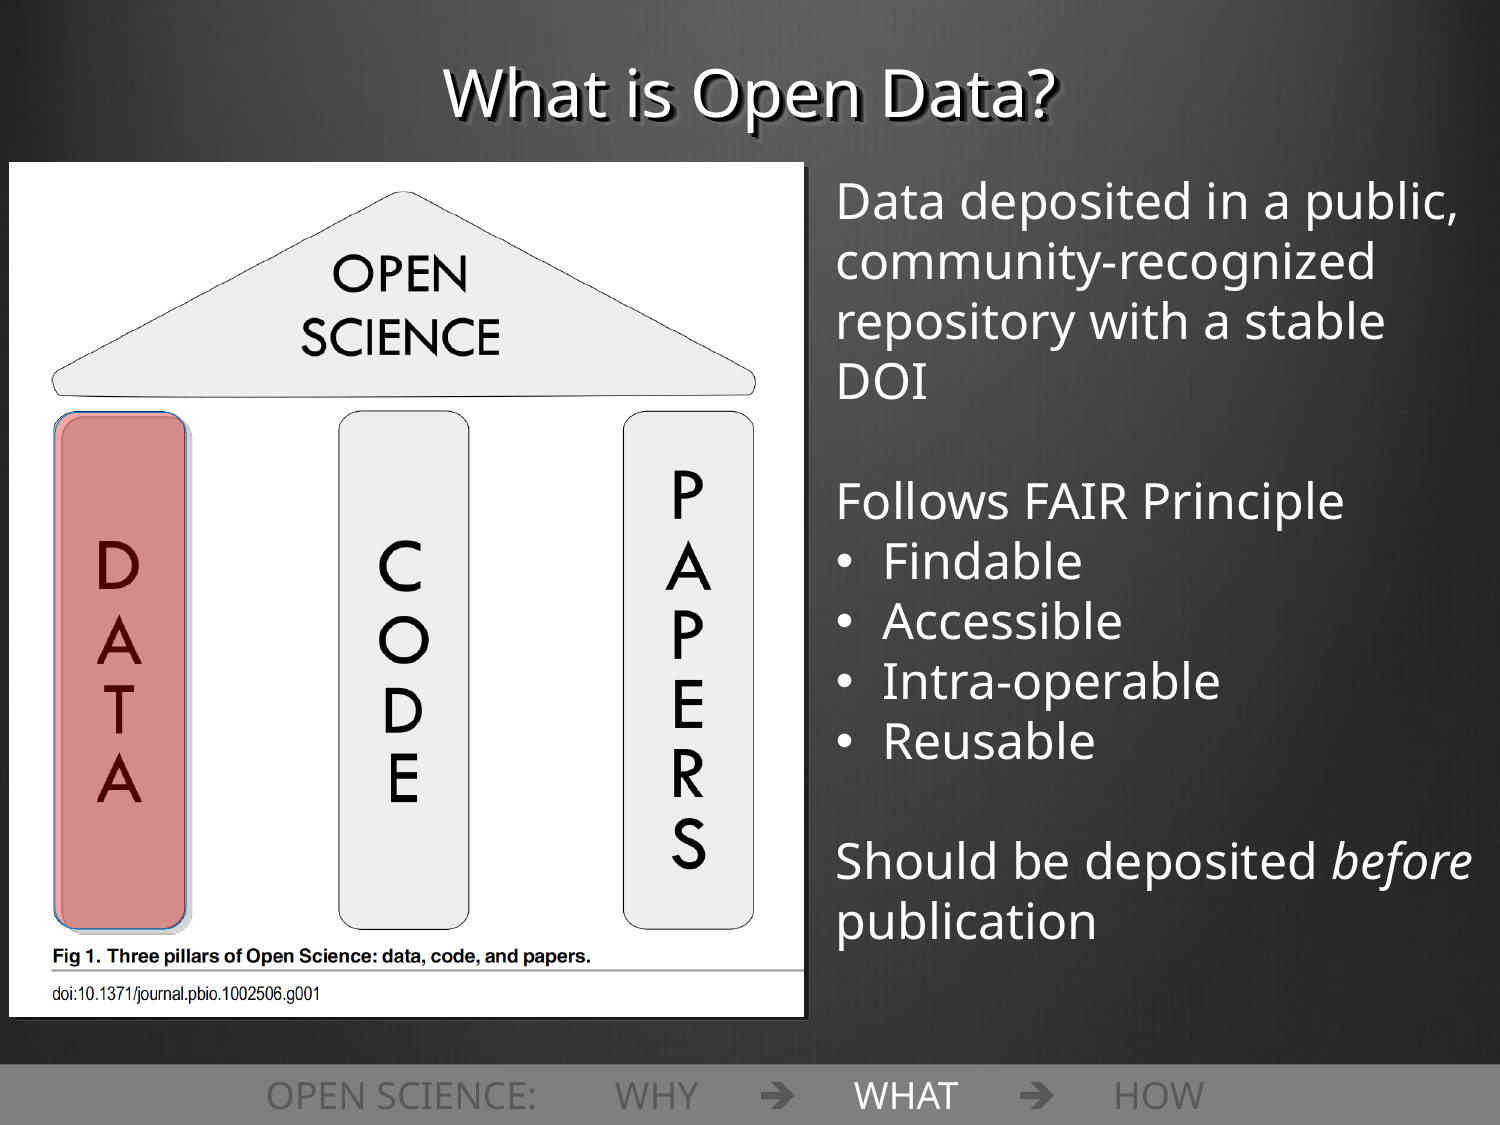

# What is Open Data?
Data deposited in a public, community-recognized repository with a stable DOI
Follows FAIR Principle
Findable
Accessible
Intra-operable
Reusable
Should be deposited before publication
OPEN SCIENCE: WHY  WHAT  HOW